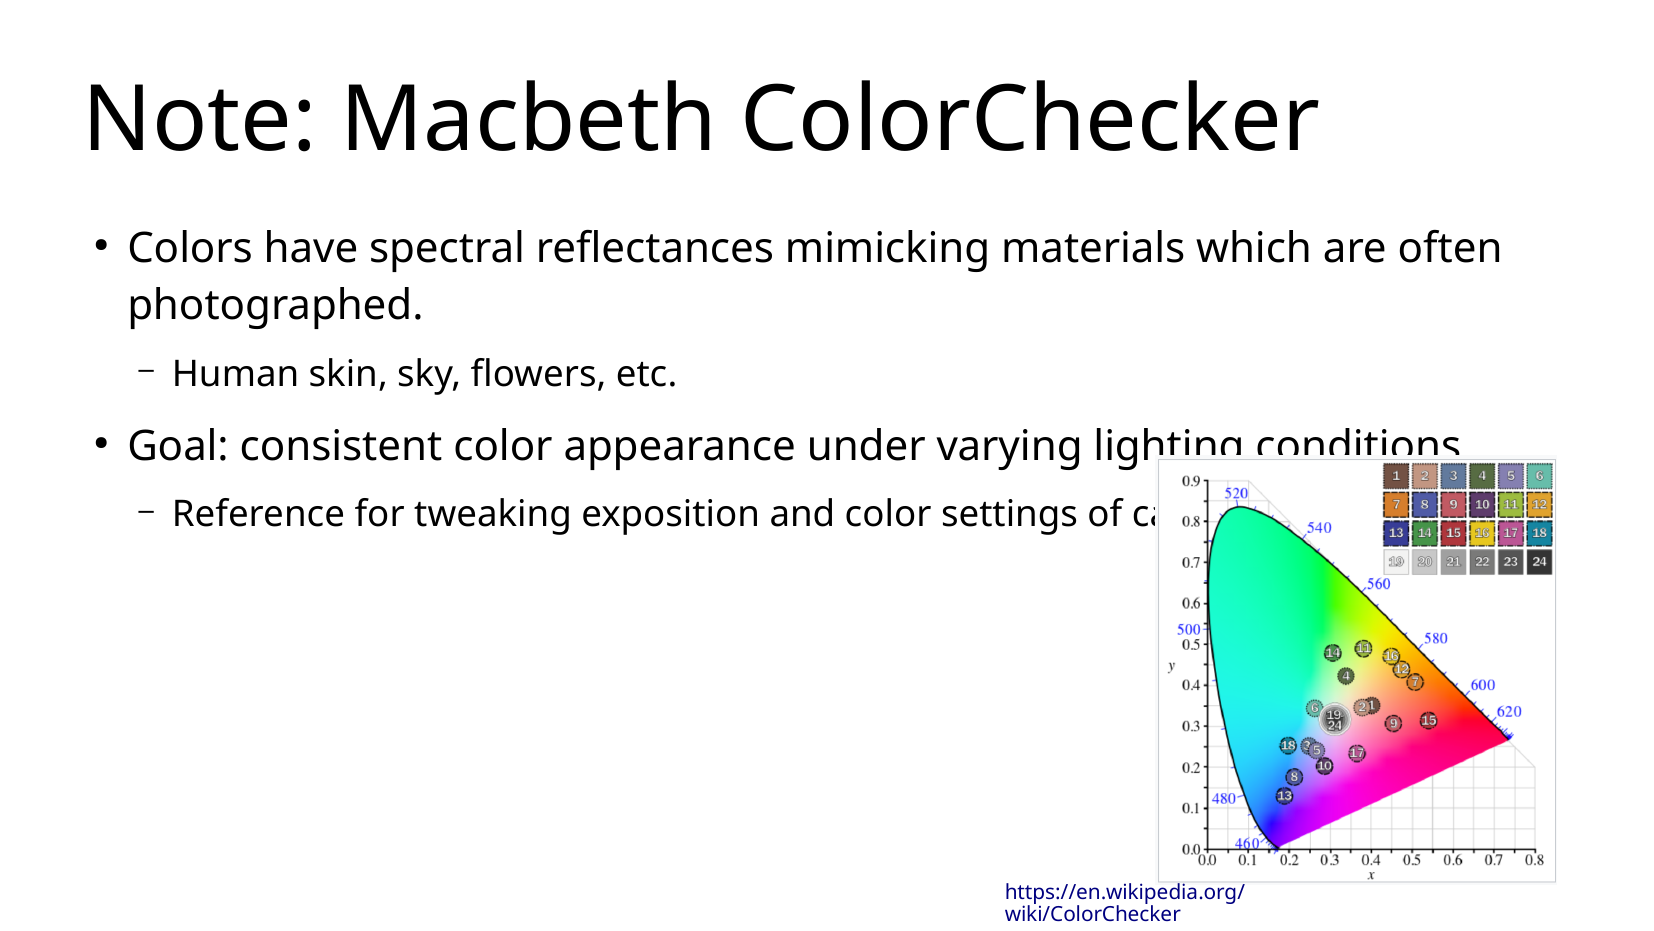

# Note: Macbeth ColorChecker
Colors have spectral reflectances mimicking materials which are often photographed.
Human skin, sky, flowers, etc.
Goal: consistent color appearance under varying lighting conditions
Reference for tweaking exposition and color settings of camera
https://en.wikipedia.org/wiki/ColorChecker